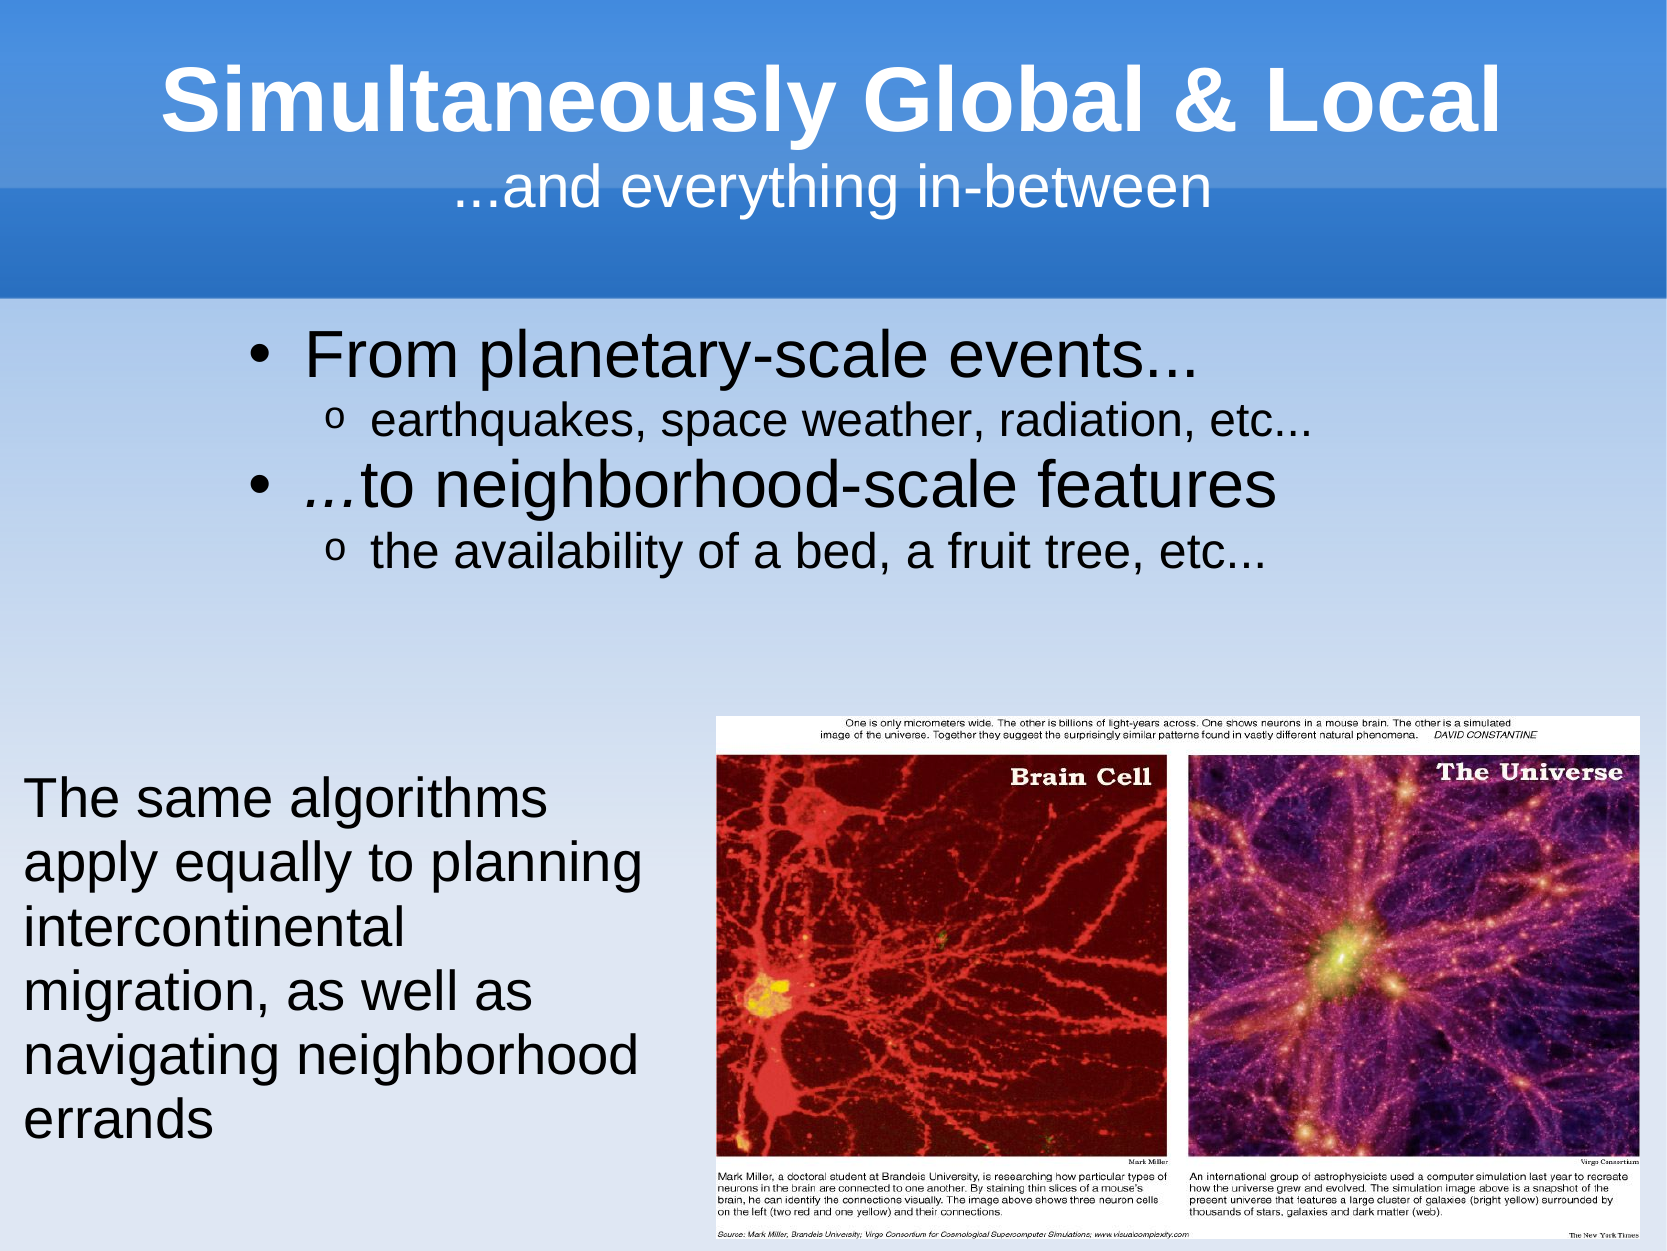

# Simultaneously Global & Local ...and everything in-between
From planetary-scale events...
earthquakes, space weather, radiation, etc...
...to neighborhood-scale features
the availability of a bed, a fruit tree, etc...
The same algorithms apply equally to planning intercontinental migration, as well as navigating neighborhood errands